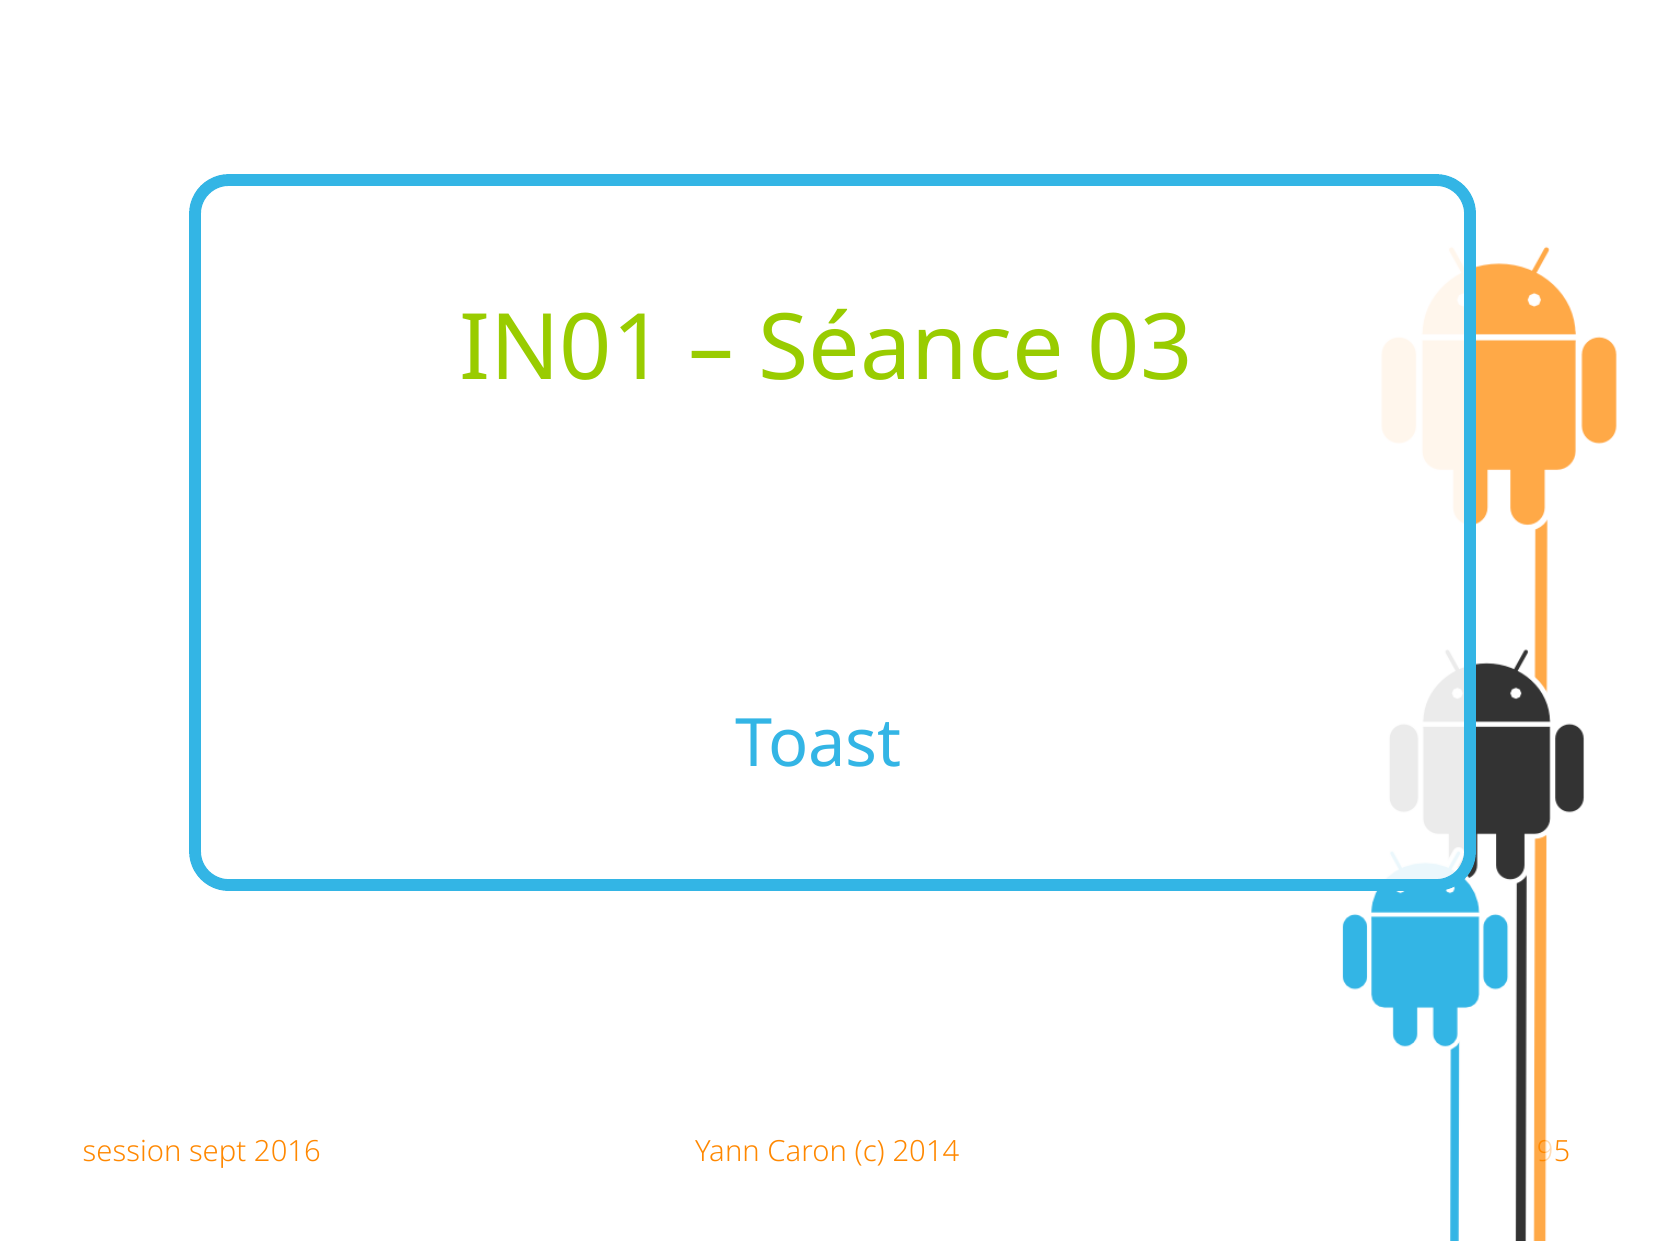

# IN01 – Séance 03
Toast
session sept 2016
Yann Caron (c) 2014
95